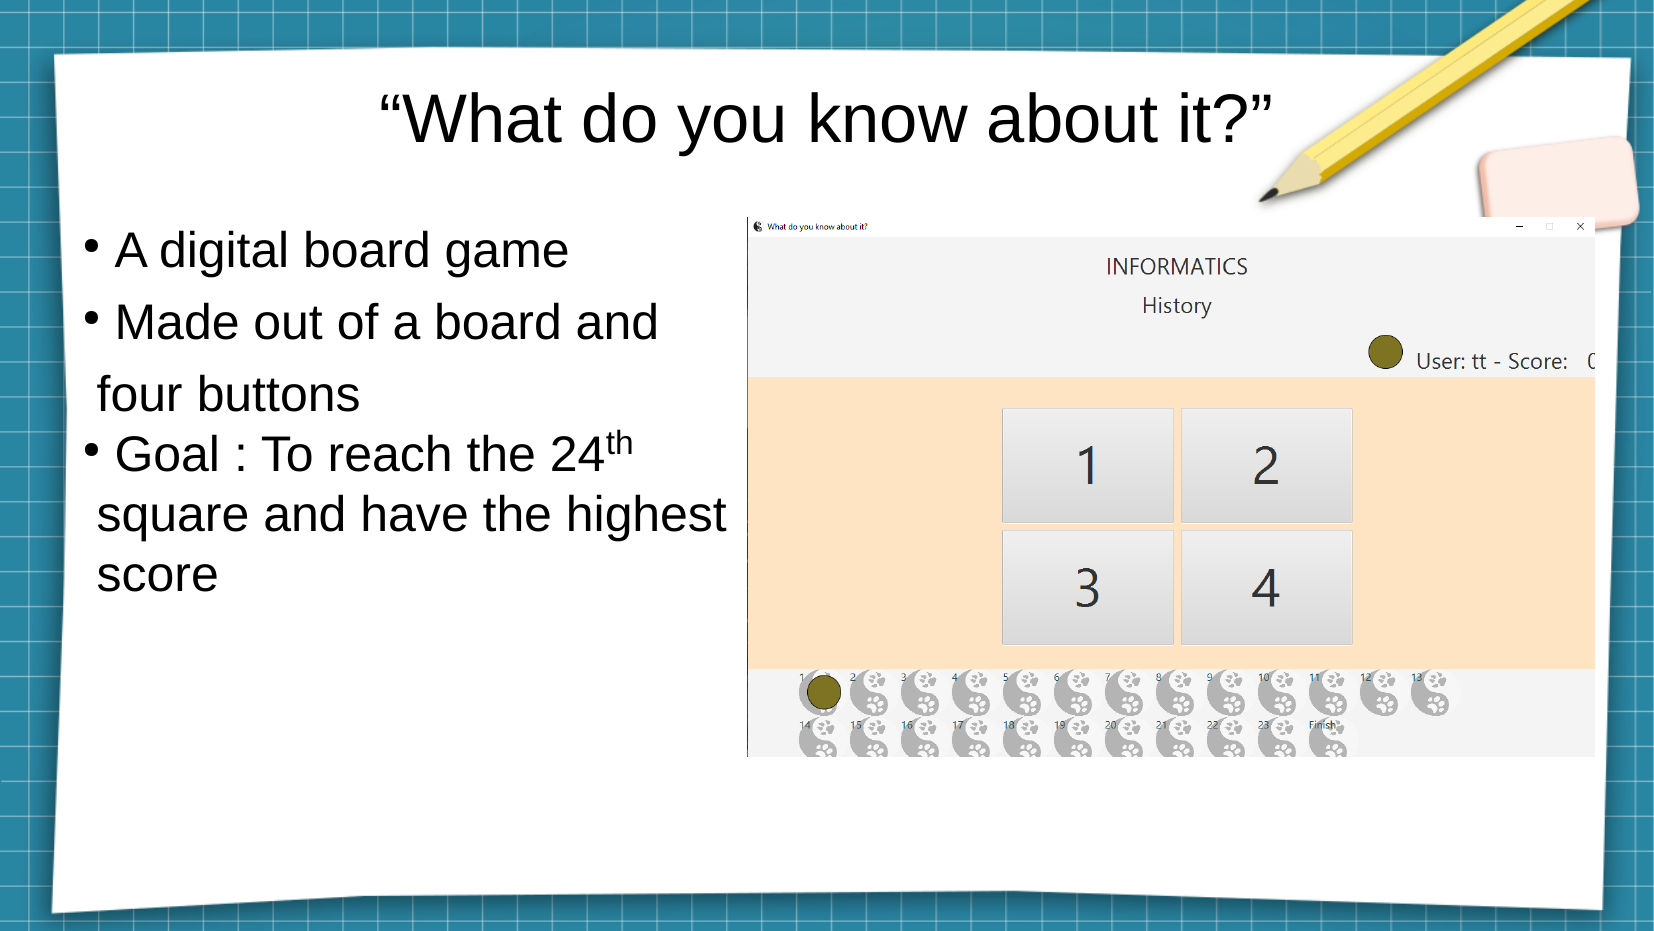

# “What do you know about it?”
 A digital board game
 Made out of a board and
 four buttons
 Goal : To reach the 24th
 square and have the highest
 score